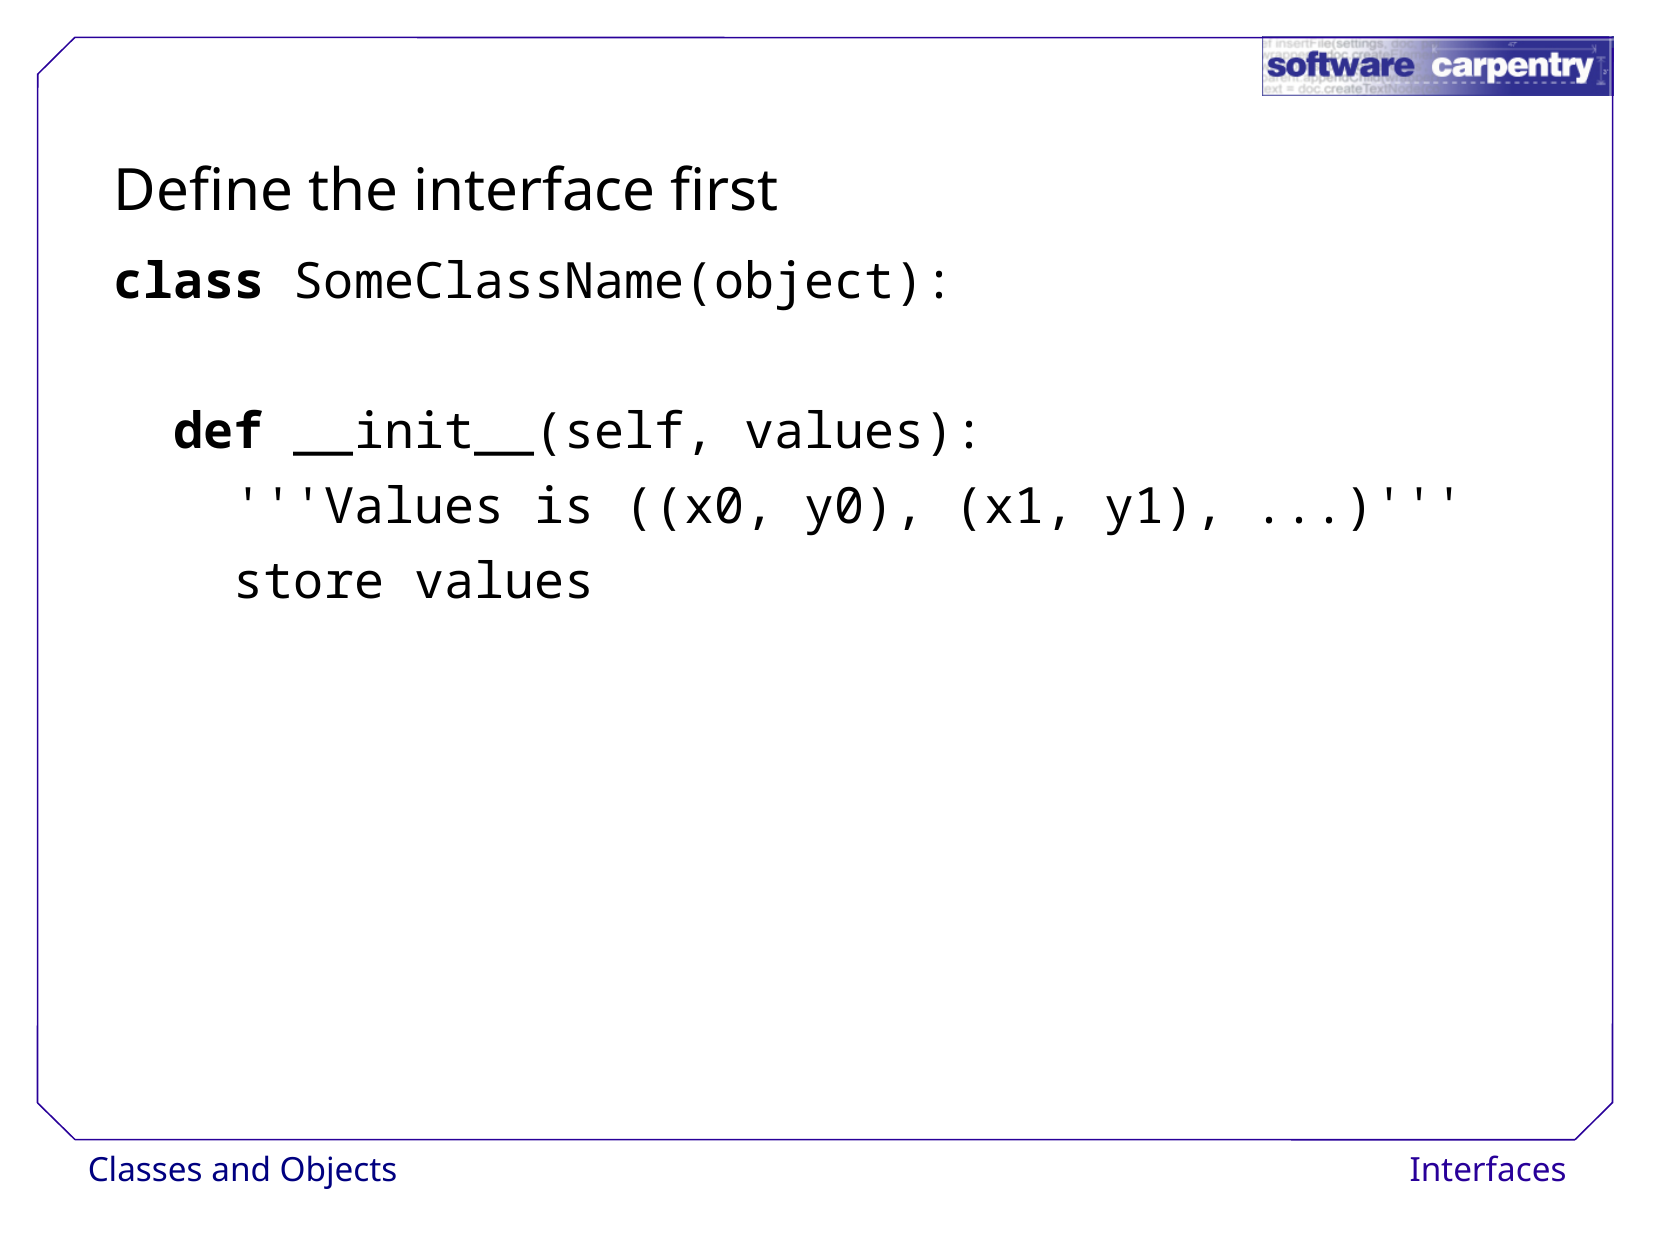

Define the interface first
class SomeClassName(object):
 def __init__(self, values):
 '''Values is ((x0, y0), (x1, y1), ...)'''
 store values